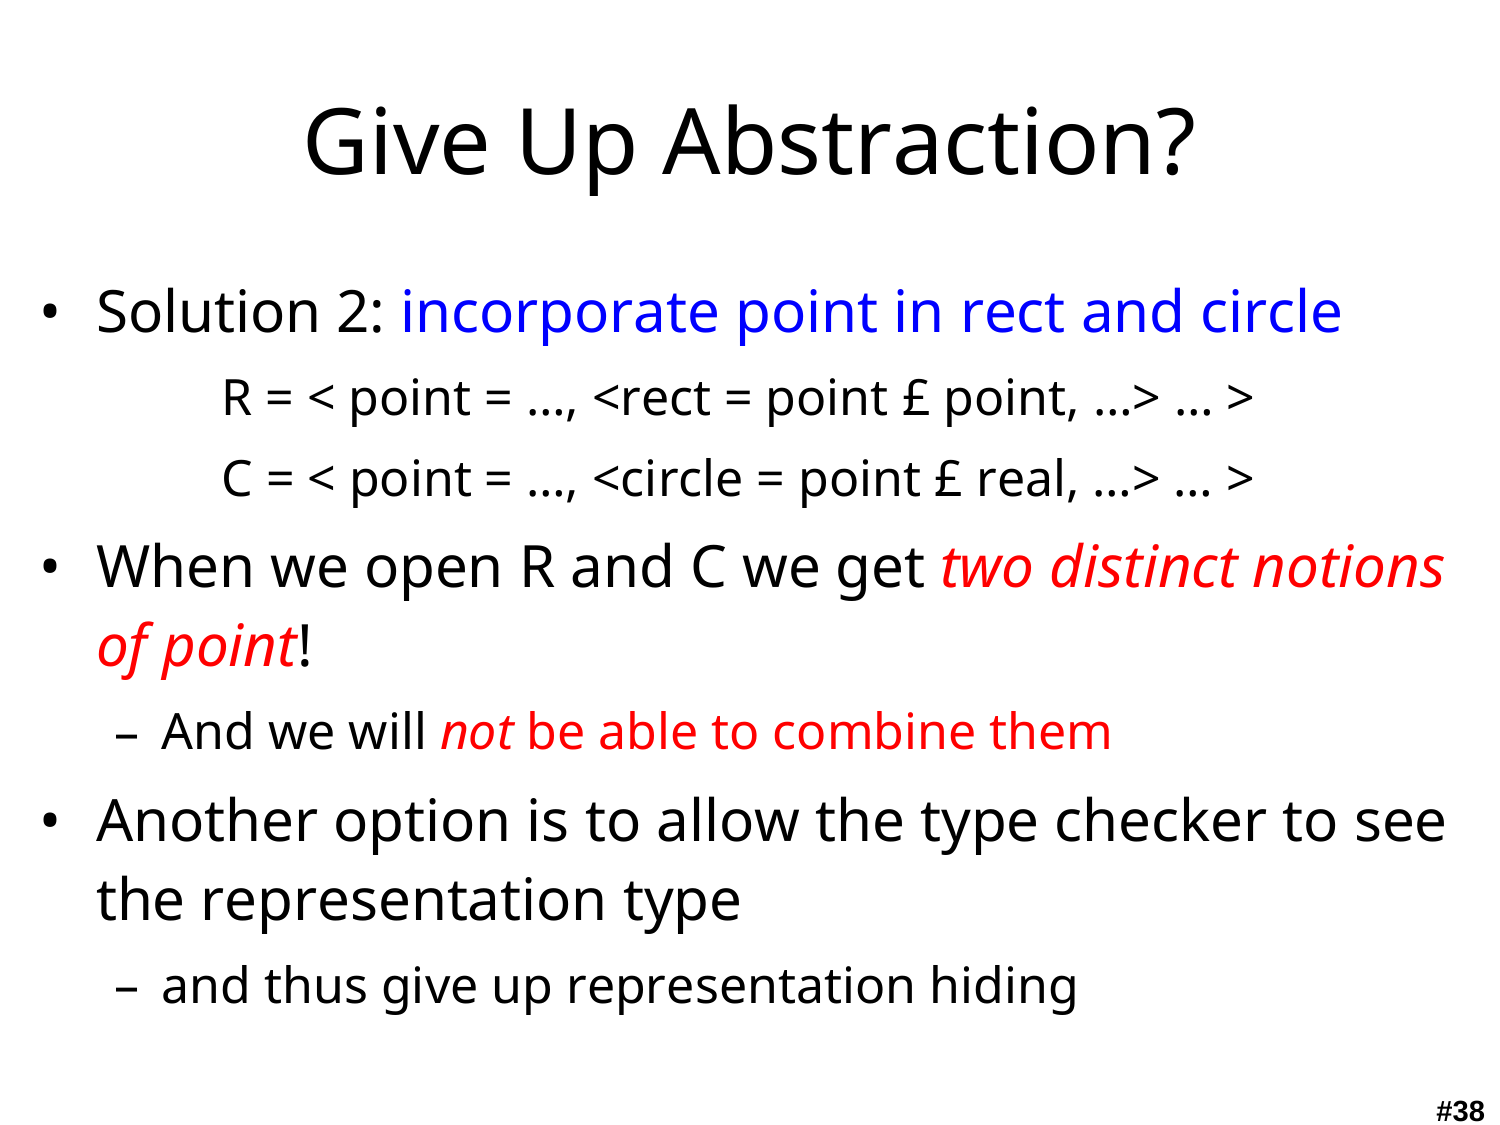

# Give Up Abstraction?
Solution 2: incorporate point in rect and circle
 R = < point = …, <rect = point £ point, …> … >
 C = < point = …, <circle = point £ real, …> … >
When we open R and C we get two distinct notions of point!
And we will not be able to combine them
Another option is to allow the type checker to see the representation type
and thus give up representation hiding
38